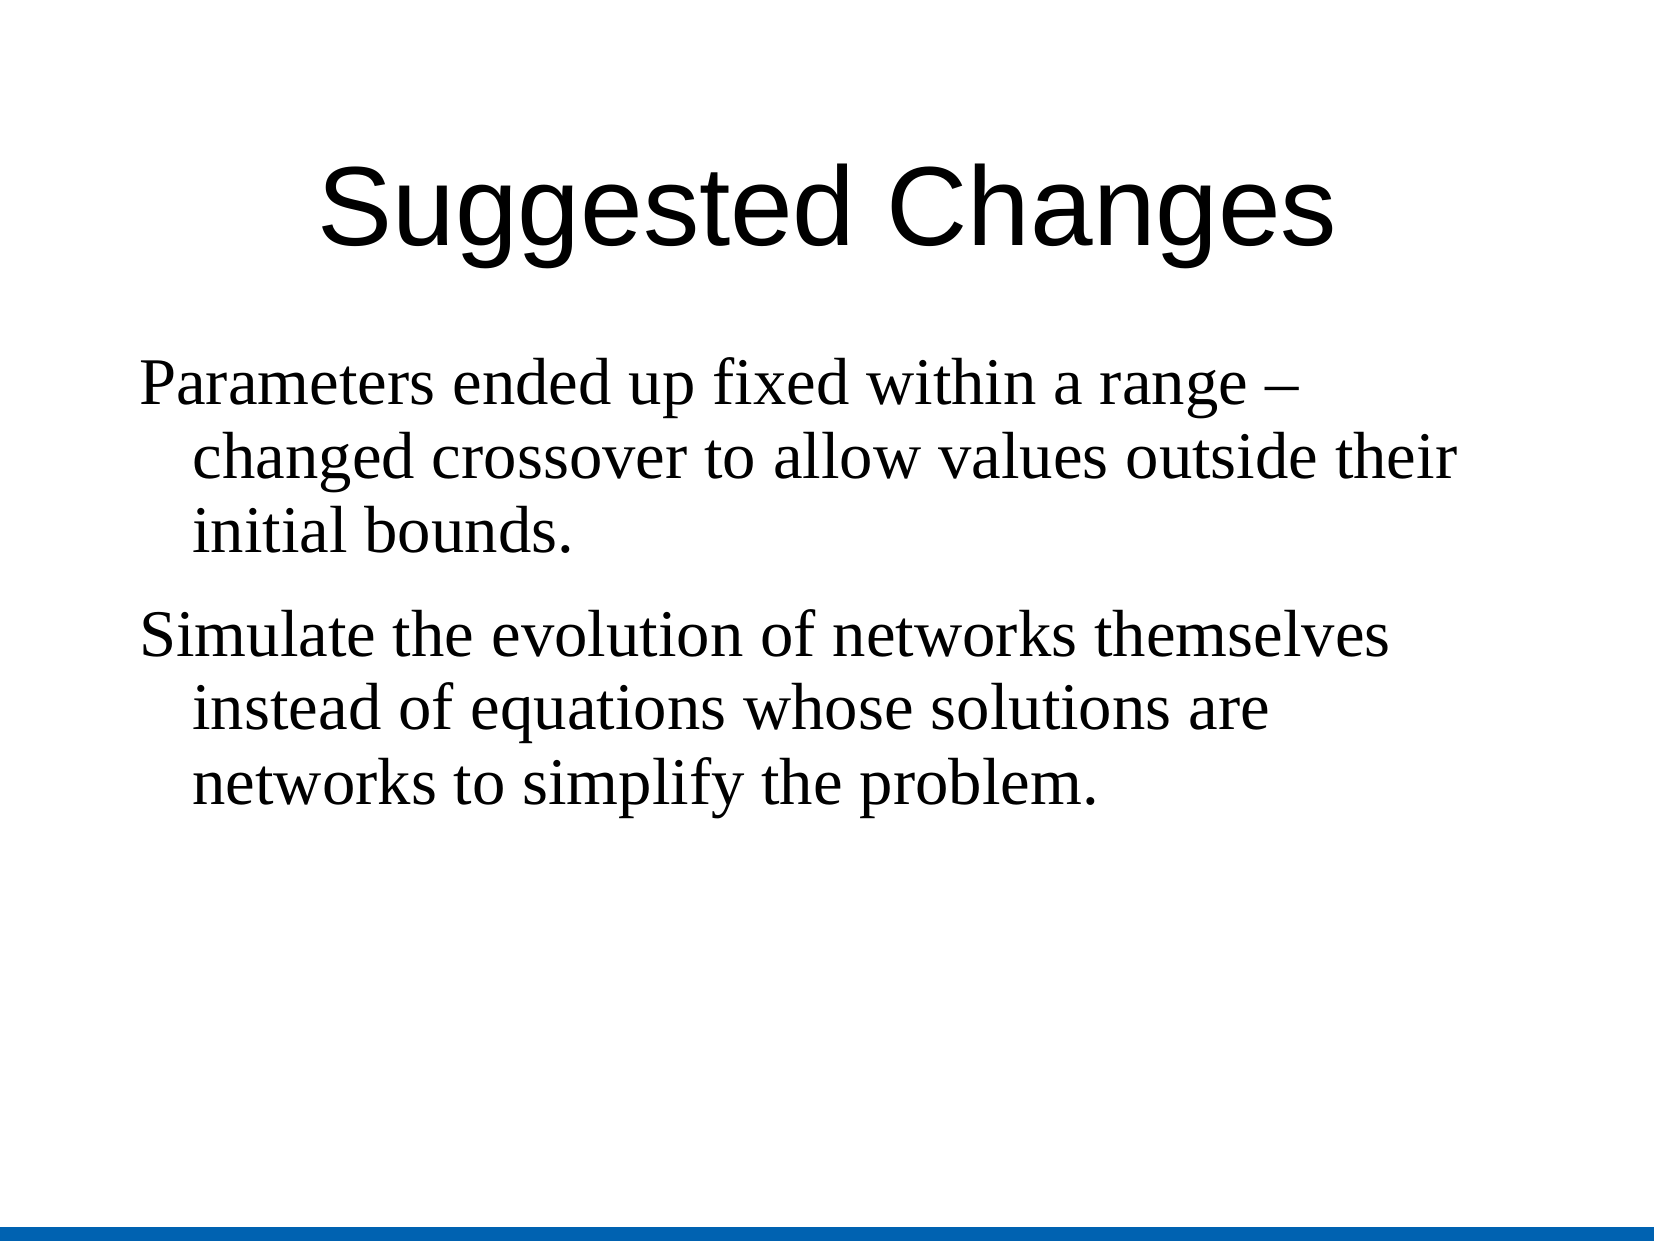

# Suggested Changes
Parameters ended up fixed within a range – changed crossover to allow values outside their initial bounds.
Simulate the evolution of networks themselves instead of equations whose solutions are networks to simplify the problem.